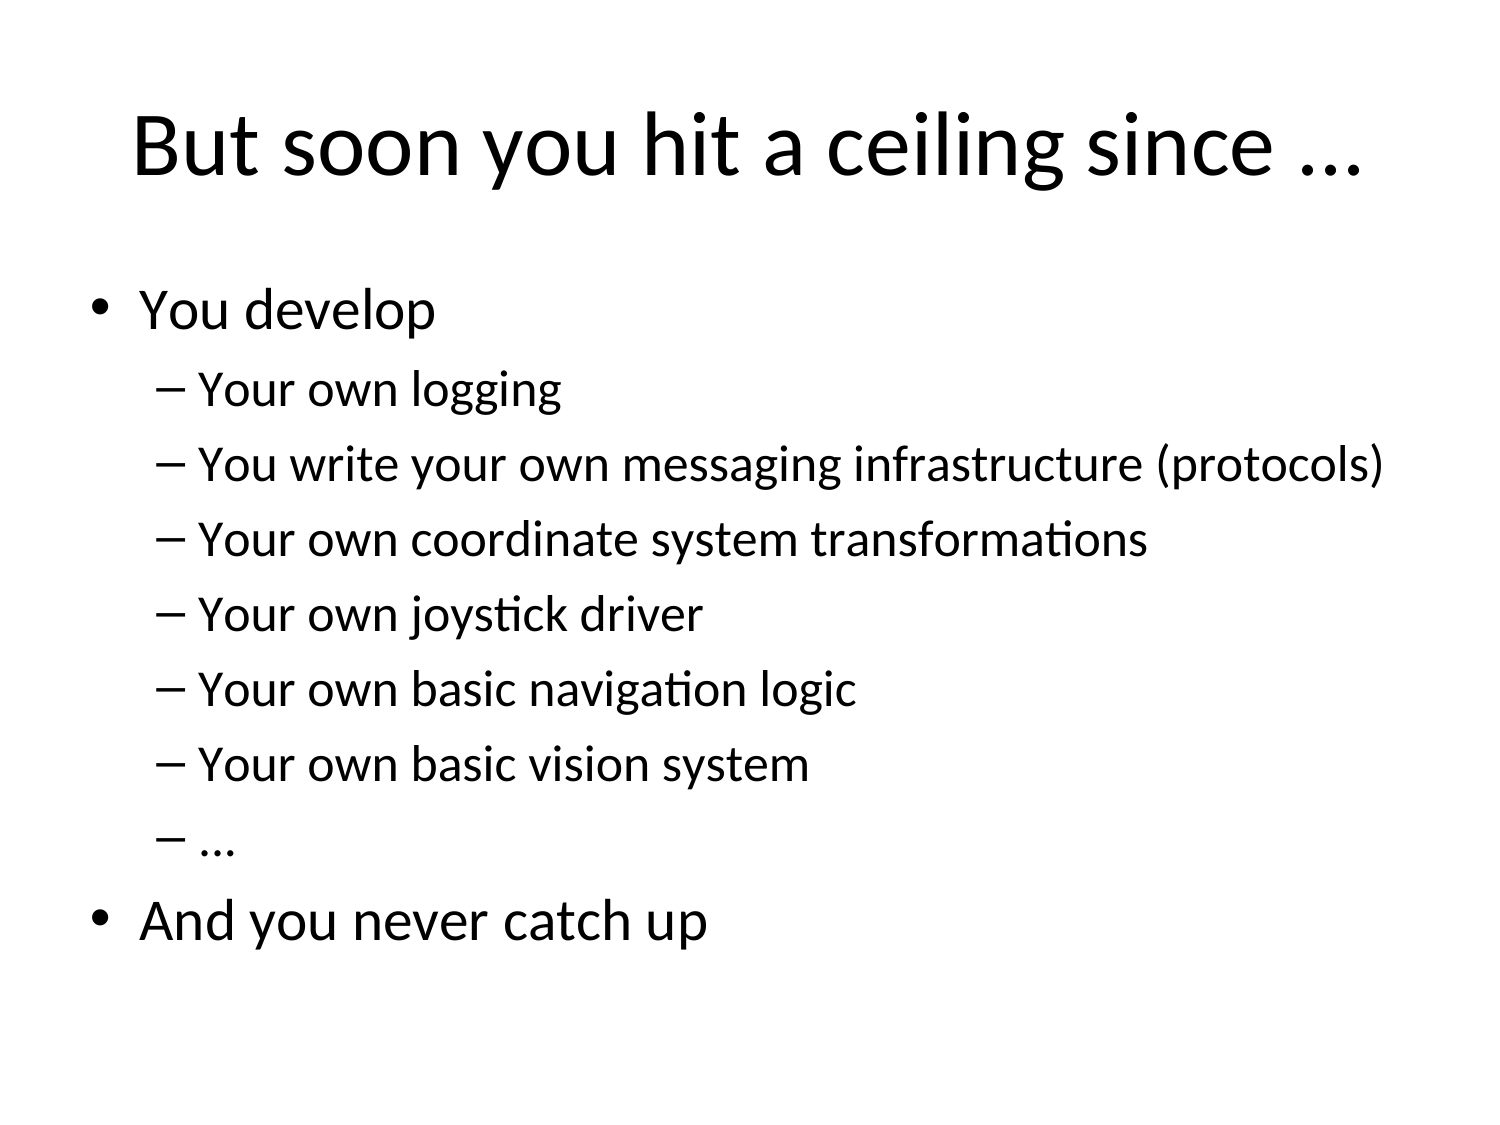

# But soon you hit a ceiling since ...
You develop
Your own logging
You write your own messaging infrastructure (protocols)
Your own coordinate system transformations
Your own joystick driver
Your own basic navigation logic
Your own basic vision system
...
And you never catch up